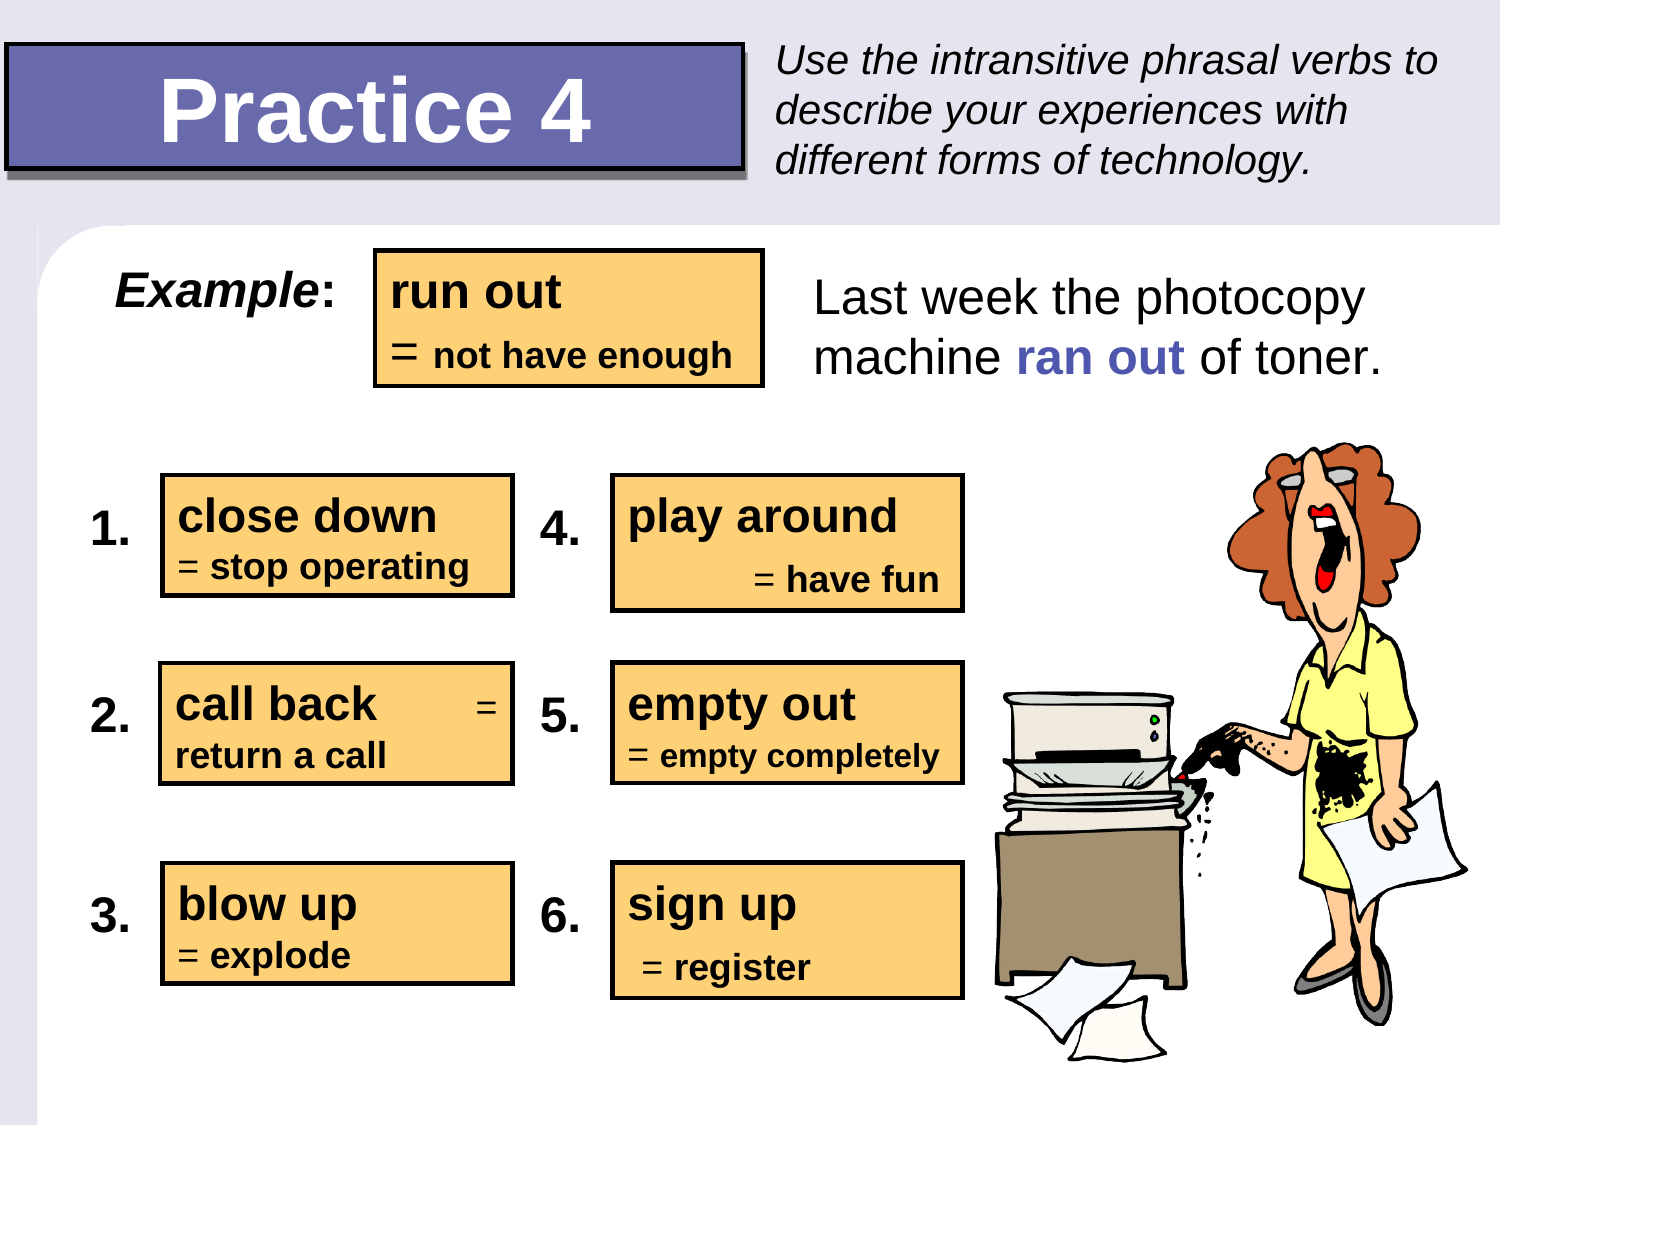

Use the intransitive phrasal verbs to describe your experiences with different forms of technology.
# Practice 4
Example:
run out = not have enough
	Last week the photocopy machine ran out of toner.
close down = stop operating
play around = have fun
1.
4.
empty out = empty completely
call back = return a call
2.
5.
sign up = register
blow up = explode
3.
6.